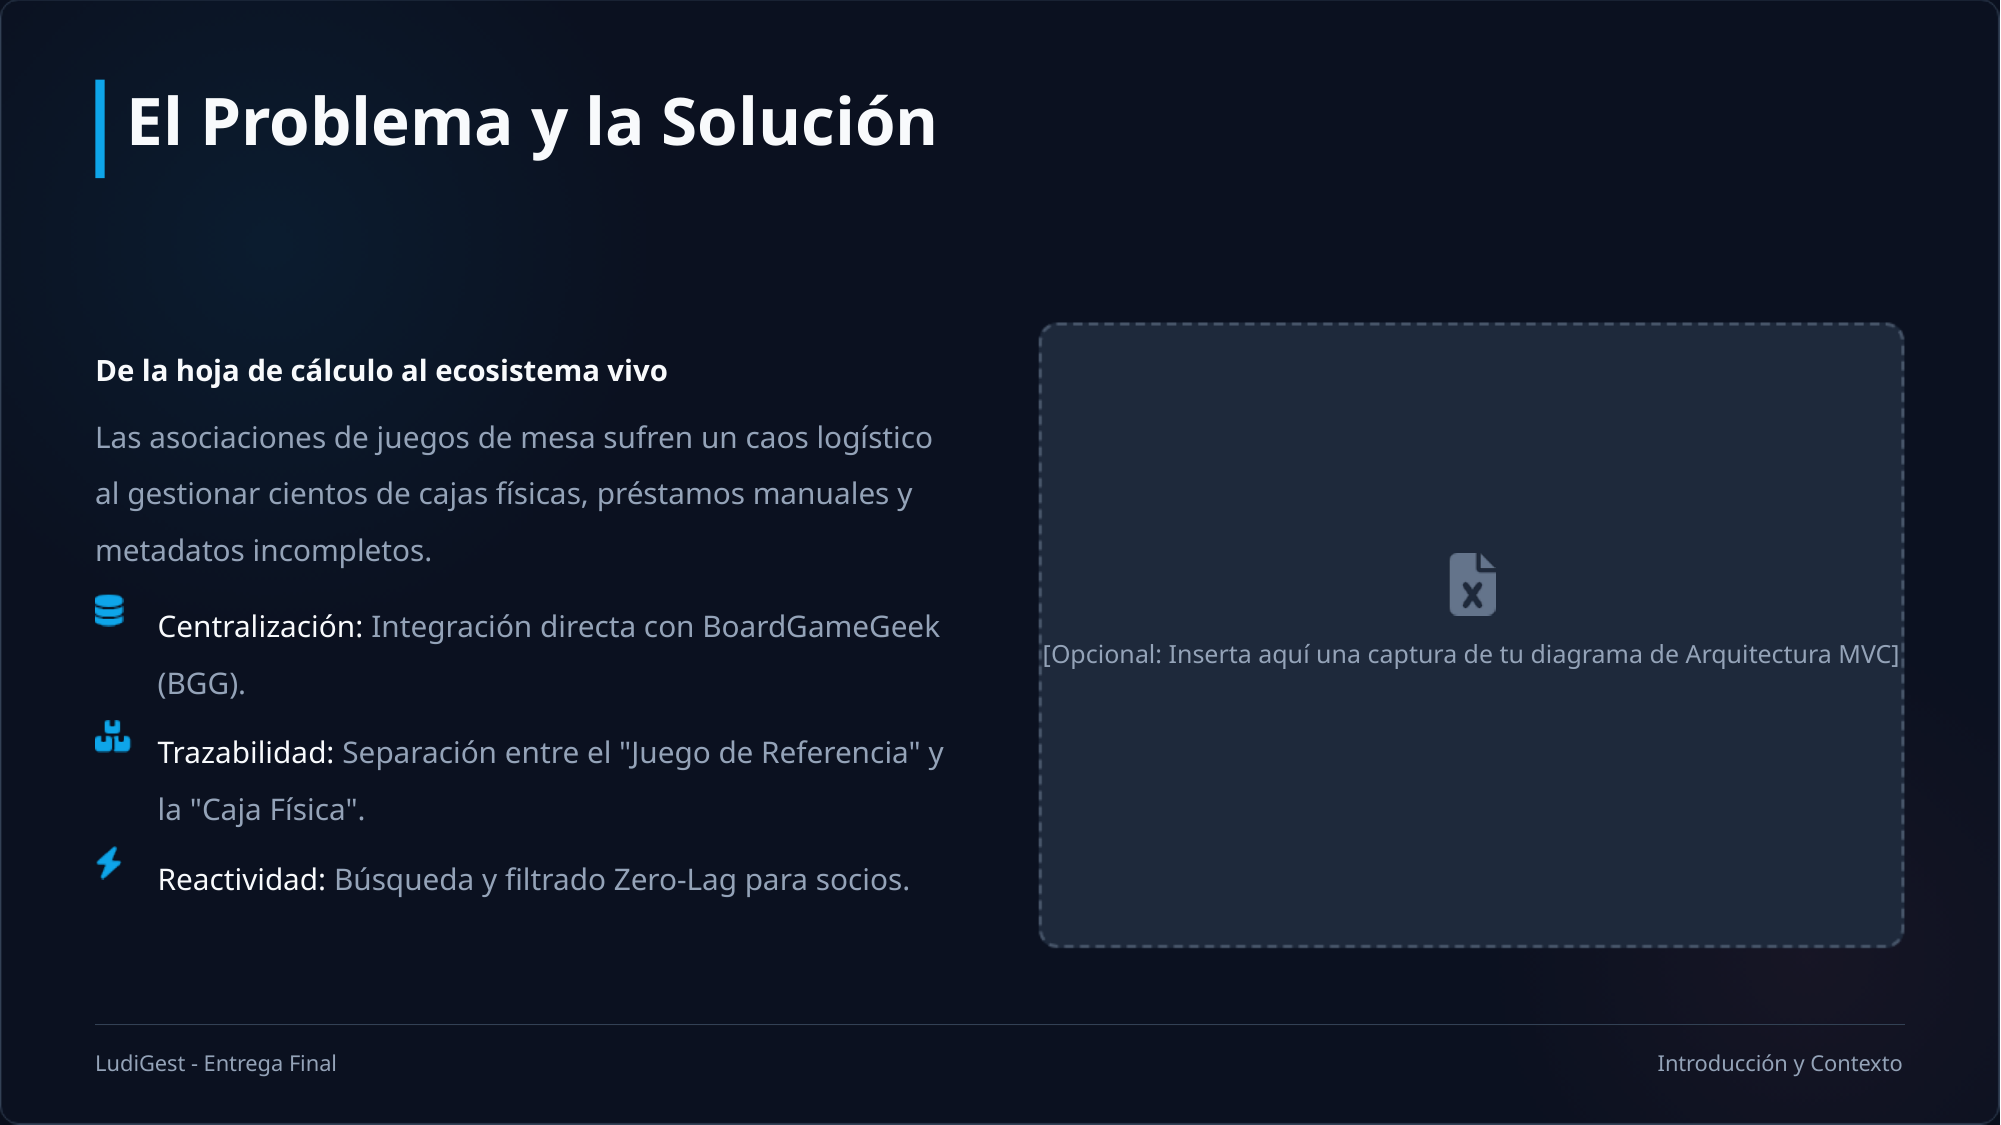

El Problema y la Solución
De la hoja de cálculo al ecosistema vivo
Las asociaciones de juegos de mesa sufren un caos logístico al gestionar cientos de cajas físicas, préstamos manuales y metadatos incompletos.
Centralización: Integración directa con BoardGameGeek (BGG).
[Opcional: Inserta aquí una captura de tu diagrama de Arquitectura MVC]
Trazabilidad: Separación entre el "Juego de Referencia" y la "Caja Física".
Reactividad: Búsqueda y filtrado Zero-Lag para socios.
LudiGest - Entrega Final
Introducción y Contexto